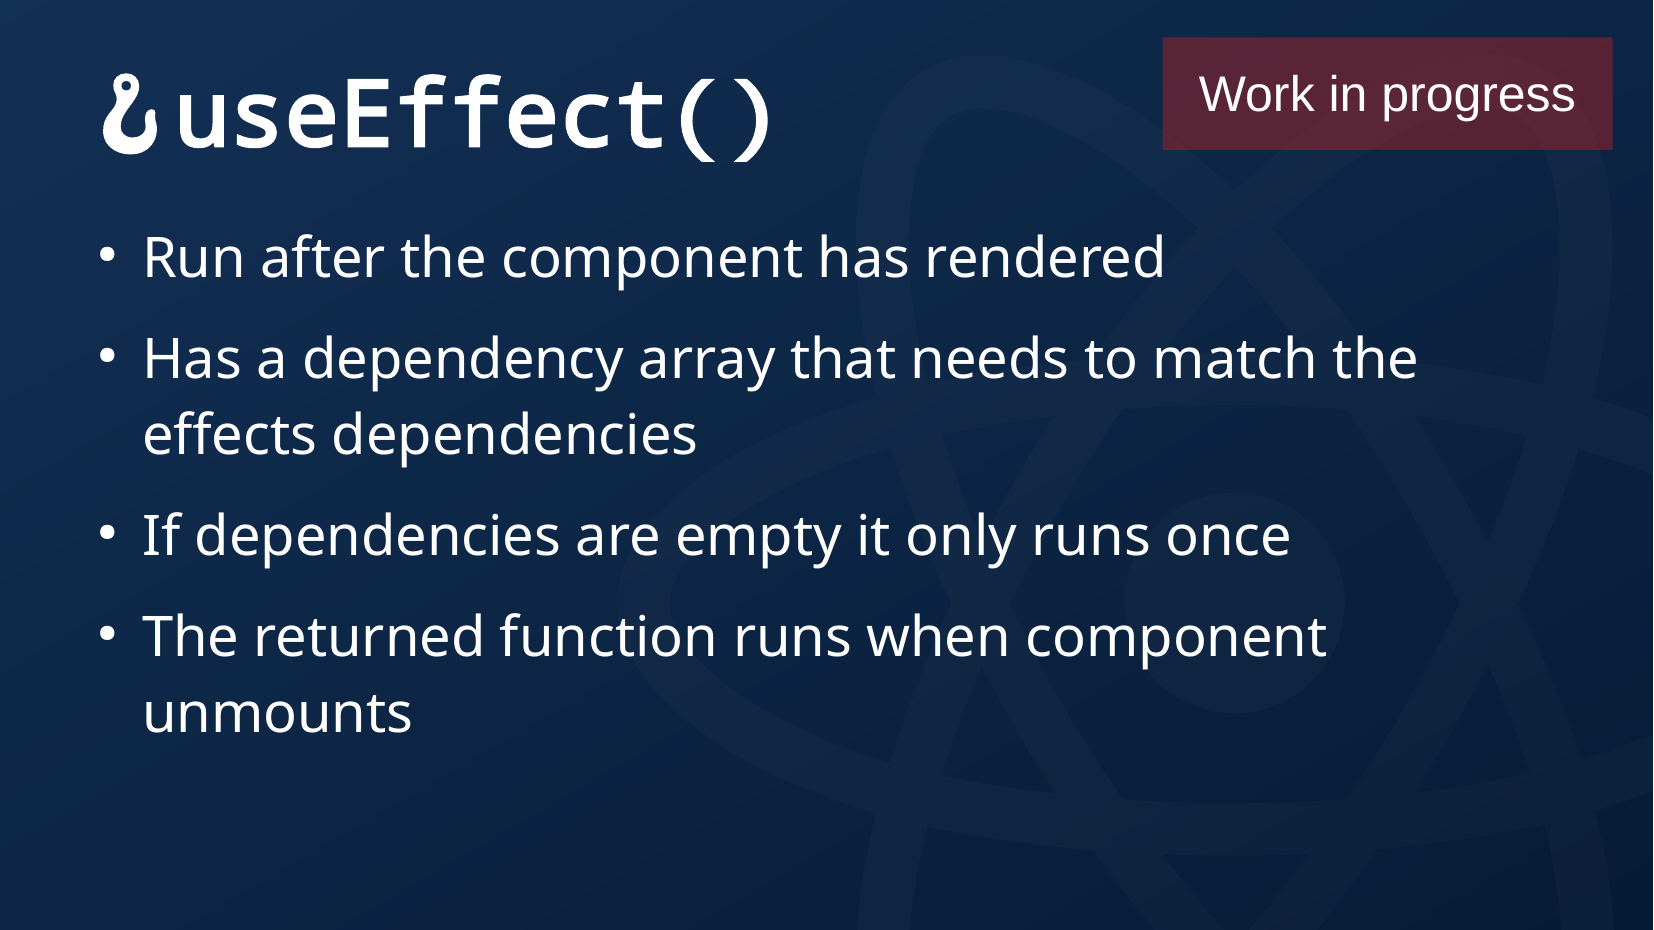

# 🪝useEffect()
Work in progress
Run after the component has rendered
Has a dependency array that needs to match the effects dependencies
If dependencies are empty it only runs once
The returned function runs when component unmounts